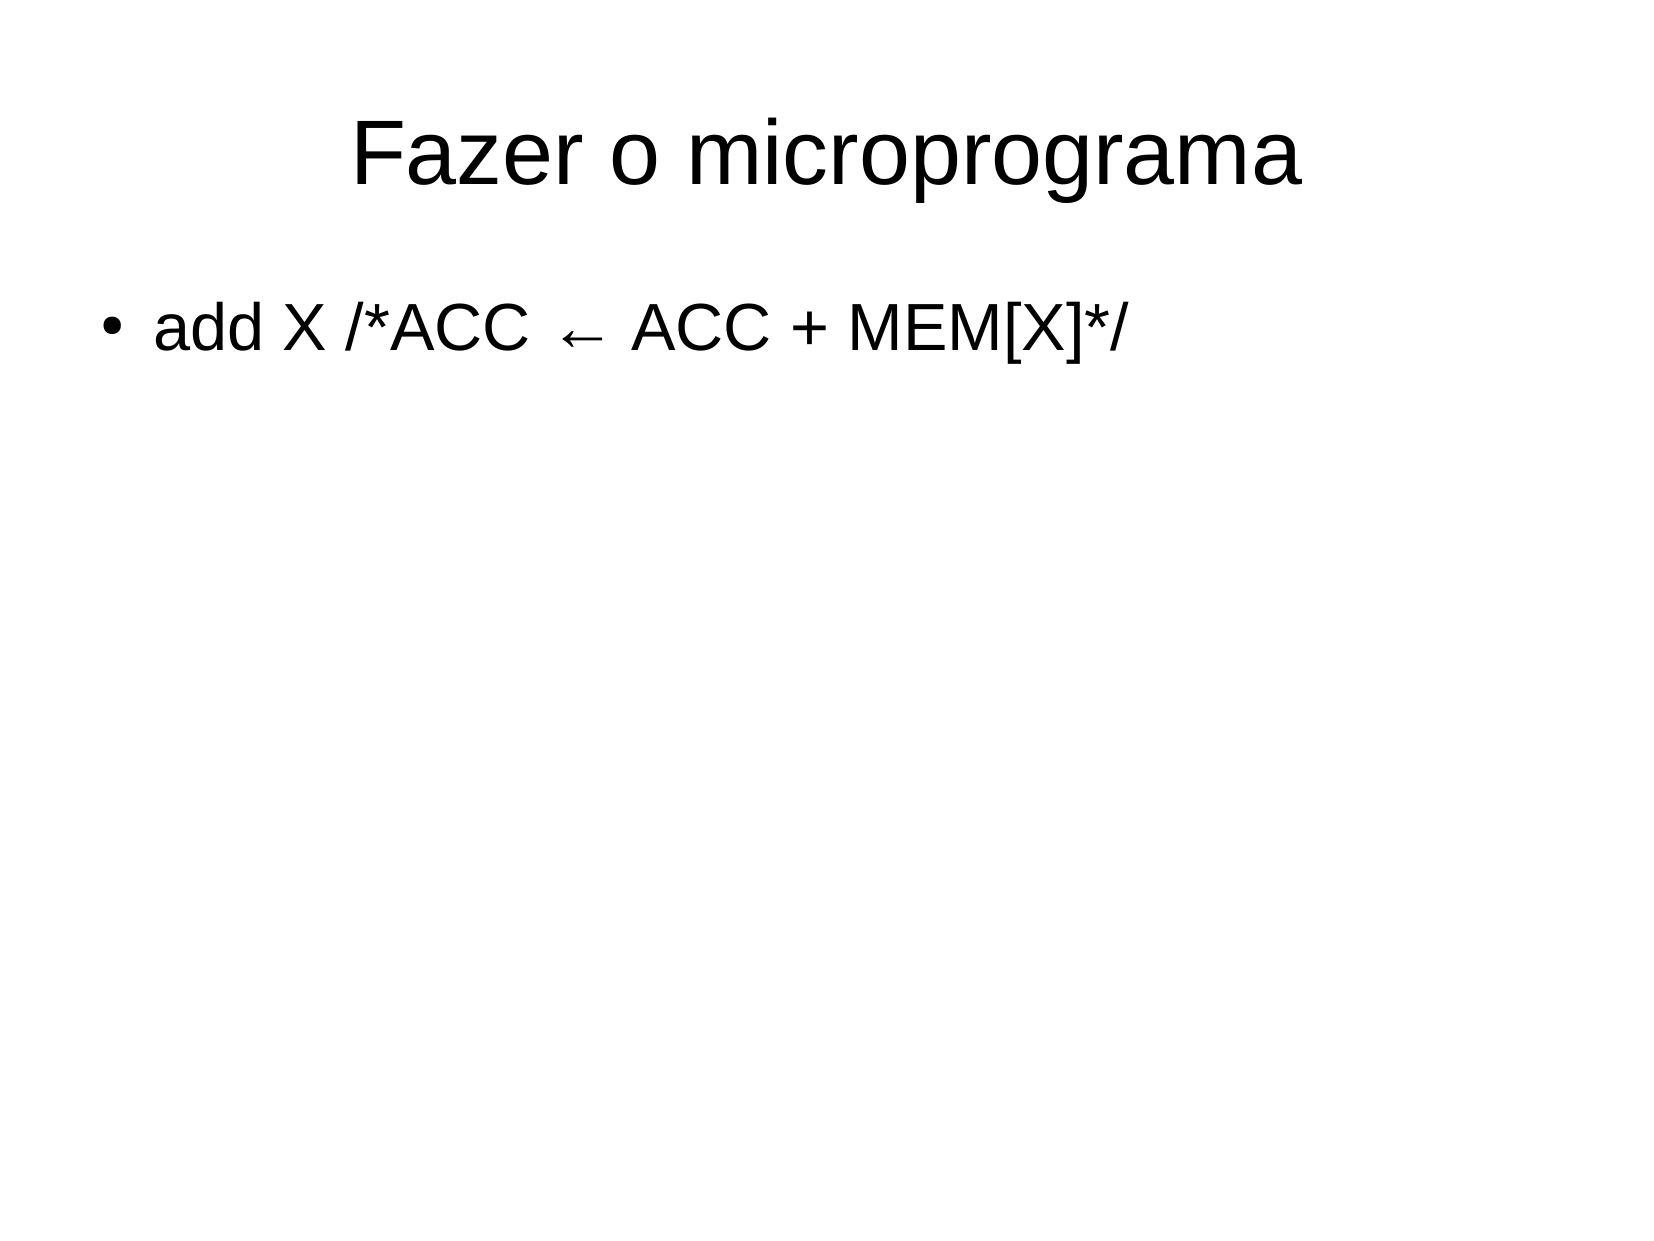

# Fazer o microprograma
add X /*ACC ← ACC + MEM[X]*/